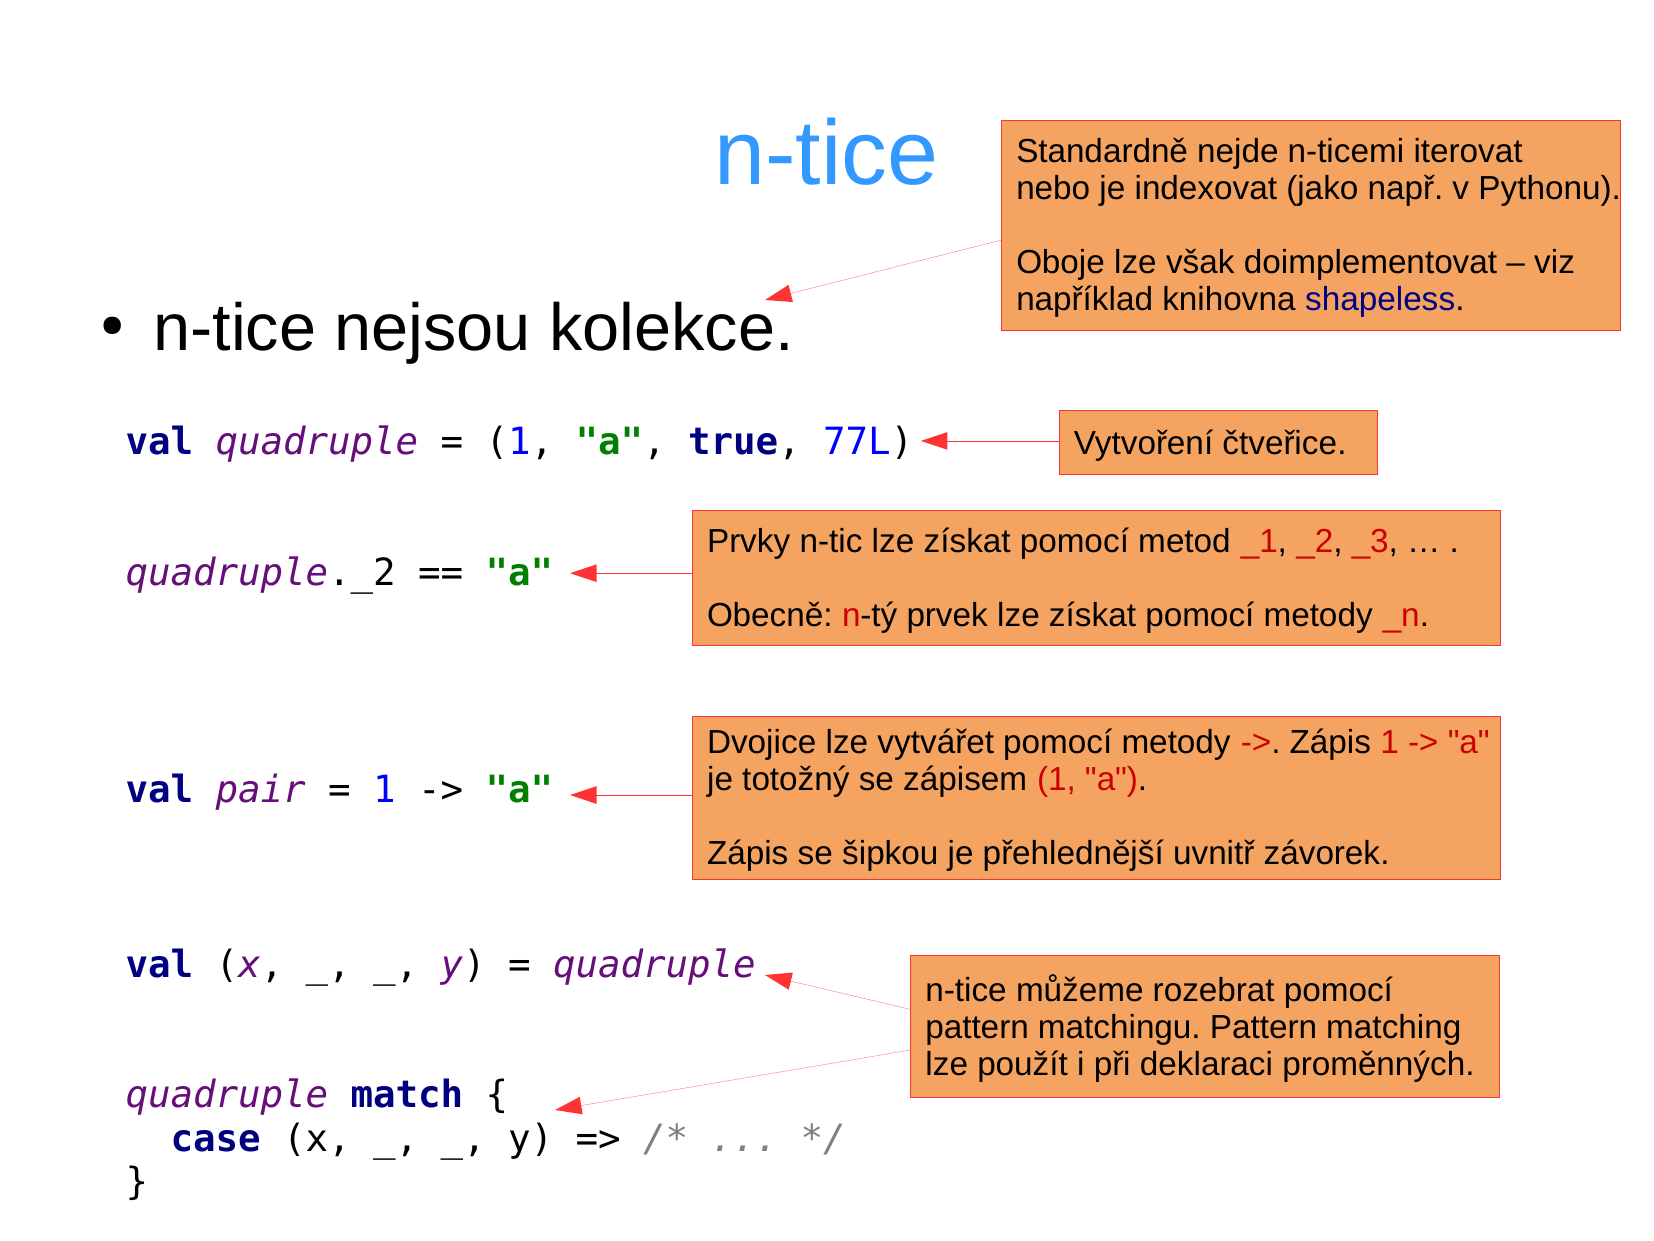

# n-tice
Standardně nejde n-ticemi iterovat
nebo je indexovat (jako např. v Pythonu).
Oboje lze však doimplementovat – viz
například knihovna shapeless.
n-tice nejsou kolekce.
Vytvoření čtveřice.
val quadruple = (1, "a", true, 77L)
quadruple._2 == "a"
val pair = 1 -> "a"
val (x, _, _, y) = quadruple
quadruple match {
 case (x, _, _, y) => /* ... */
}
Prvky n-tic lze získat pomocí metod _1, _2, _3, … .
Obecně: n-tý prvek lze získat pomocí metody _n.
Dvojice lze vytvářet pomocí metody ->. Zápis 1 -> "a"
je totožný se zápisem (1, "a").
Zápis se šipkou je přehlednější uvnitř závorek.
n-tice můžeme rozebrat pomocí
pattern matchingu. Pattern matching
lze použít i při deklaraci proměnných.